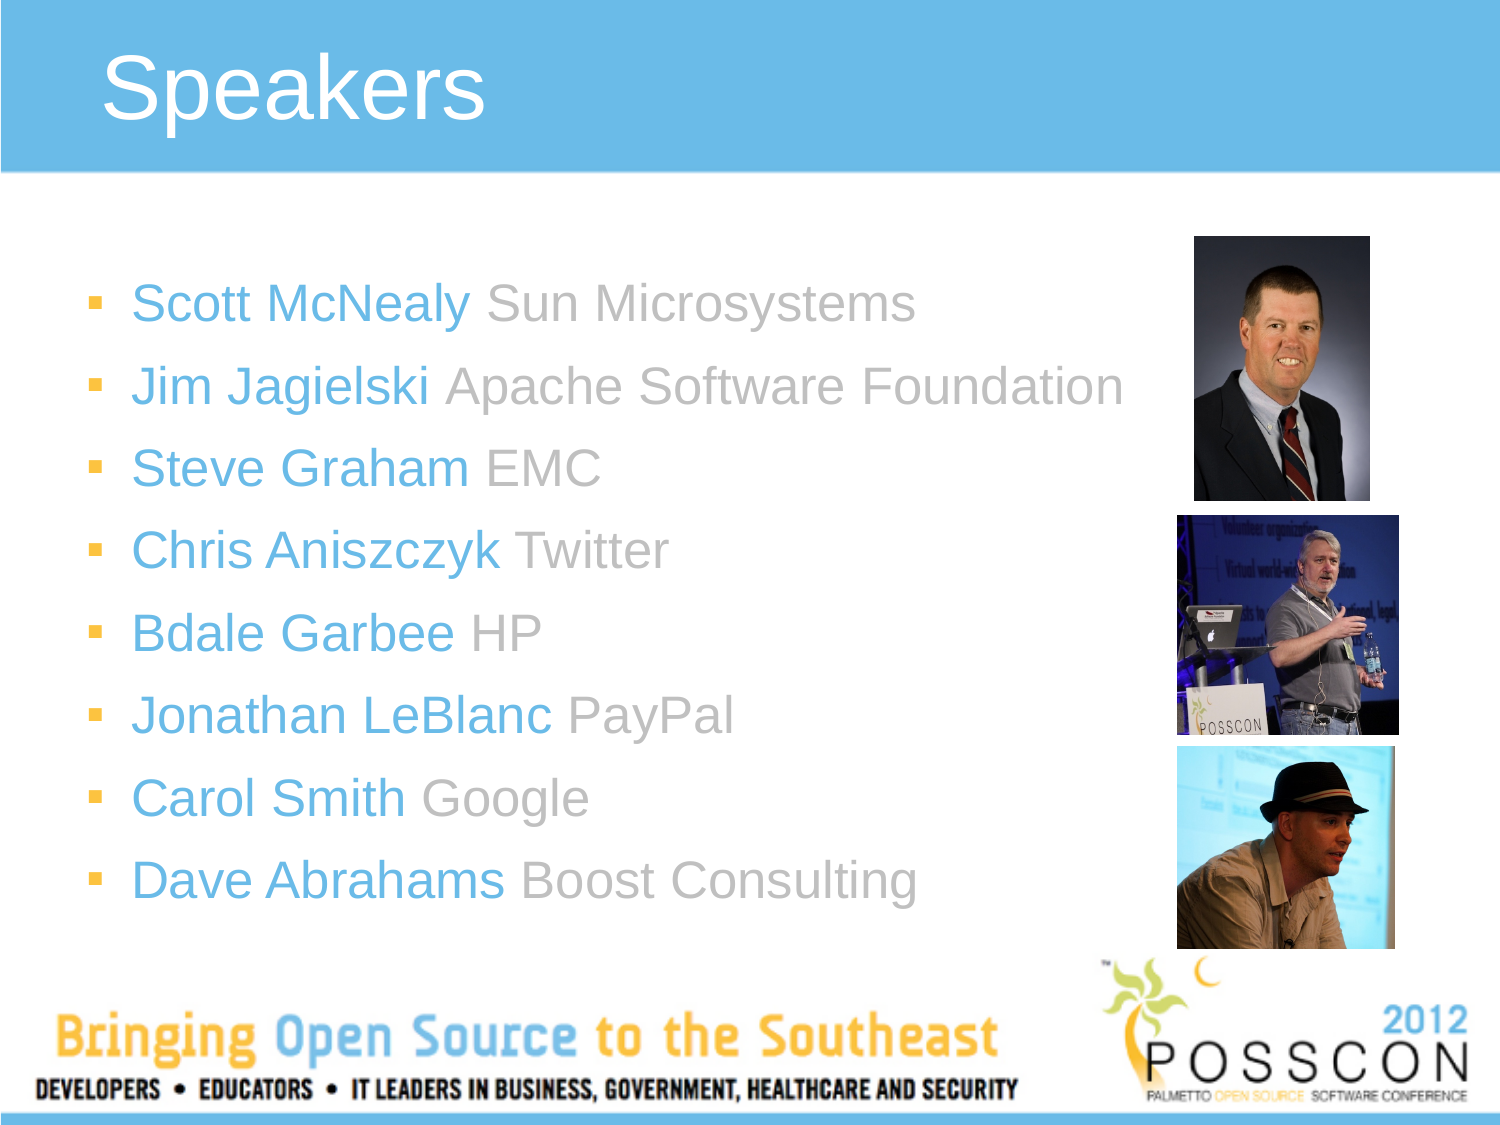

# Speakers
Scott McNealy Sun Microsystems
Jim Jagielski Apache Software Foundation
Steve Graham EMC
Chris Aniszczyk Twitter
Bdale Garbee HP
Jonathan LeBlanc PayPal
Carol Smith Google
Dave Abrahams Boost Consulting